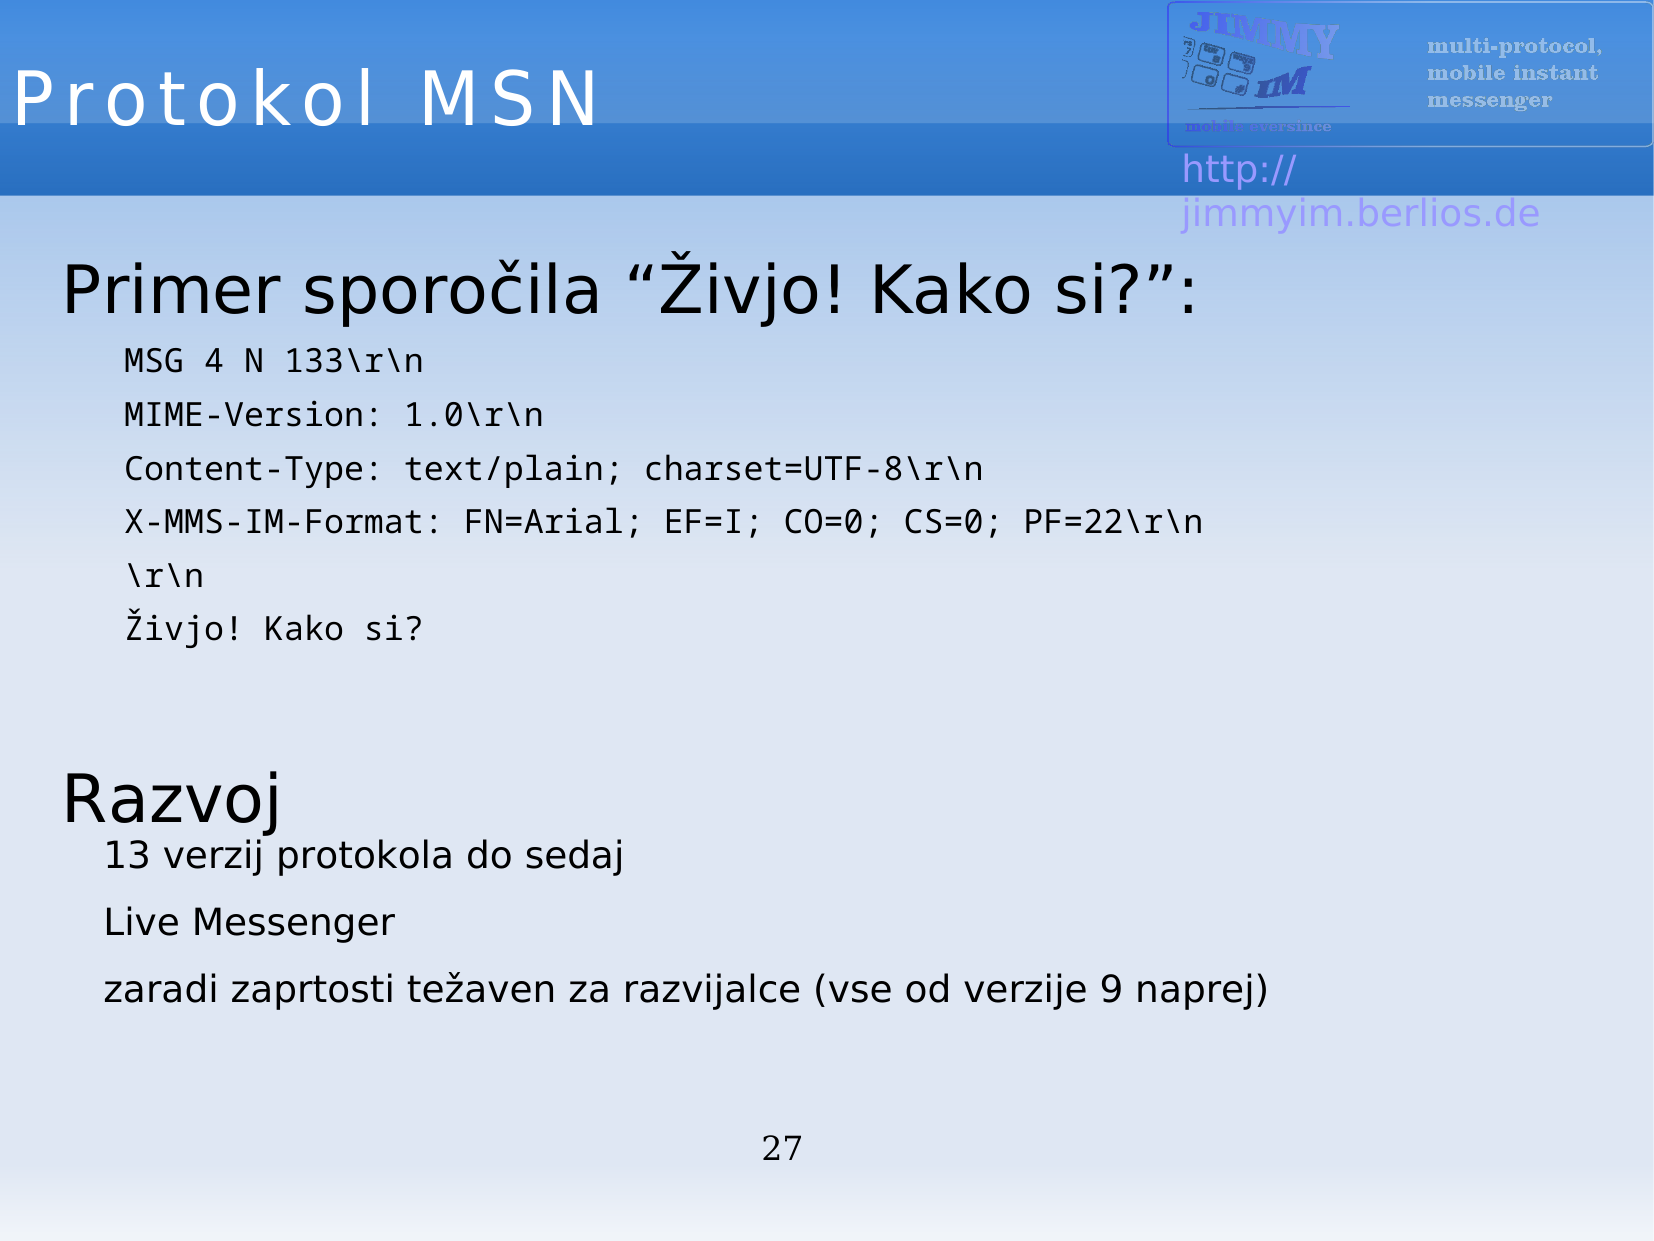

# Protokol MSN
Primer sporočila “Živjo! Kako si?”:
 MSG 4 N 133\r\n
 MIME-Version: 1.0\r\n
 Content-Type: text/plain; charset=UTF-8\r\n
 X-MMS-IM-Format: FN=Arial; EF=I; CO=0; CS=0; PF=22\r\n
 \r\n
 Živjo! Kako si?
Razvoj
13 verzij protokola do sedaj
Live Messenger
zaradi zaprtosti težaven za razvijalce (vse od verzije 9 naprej)
27